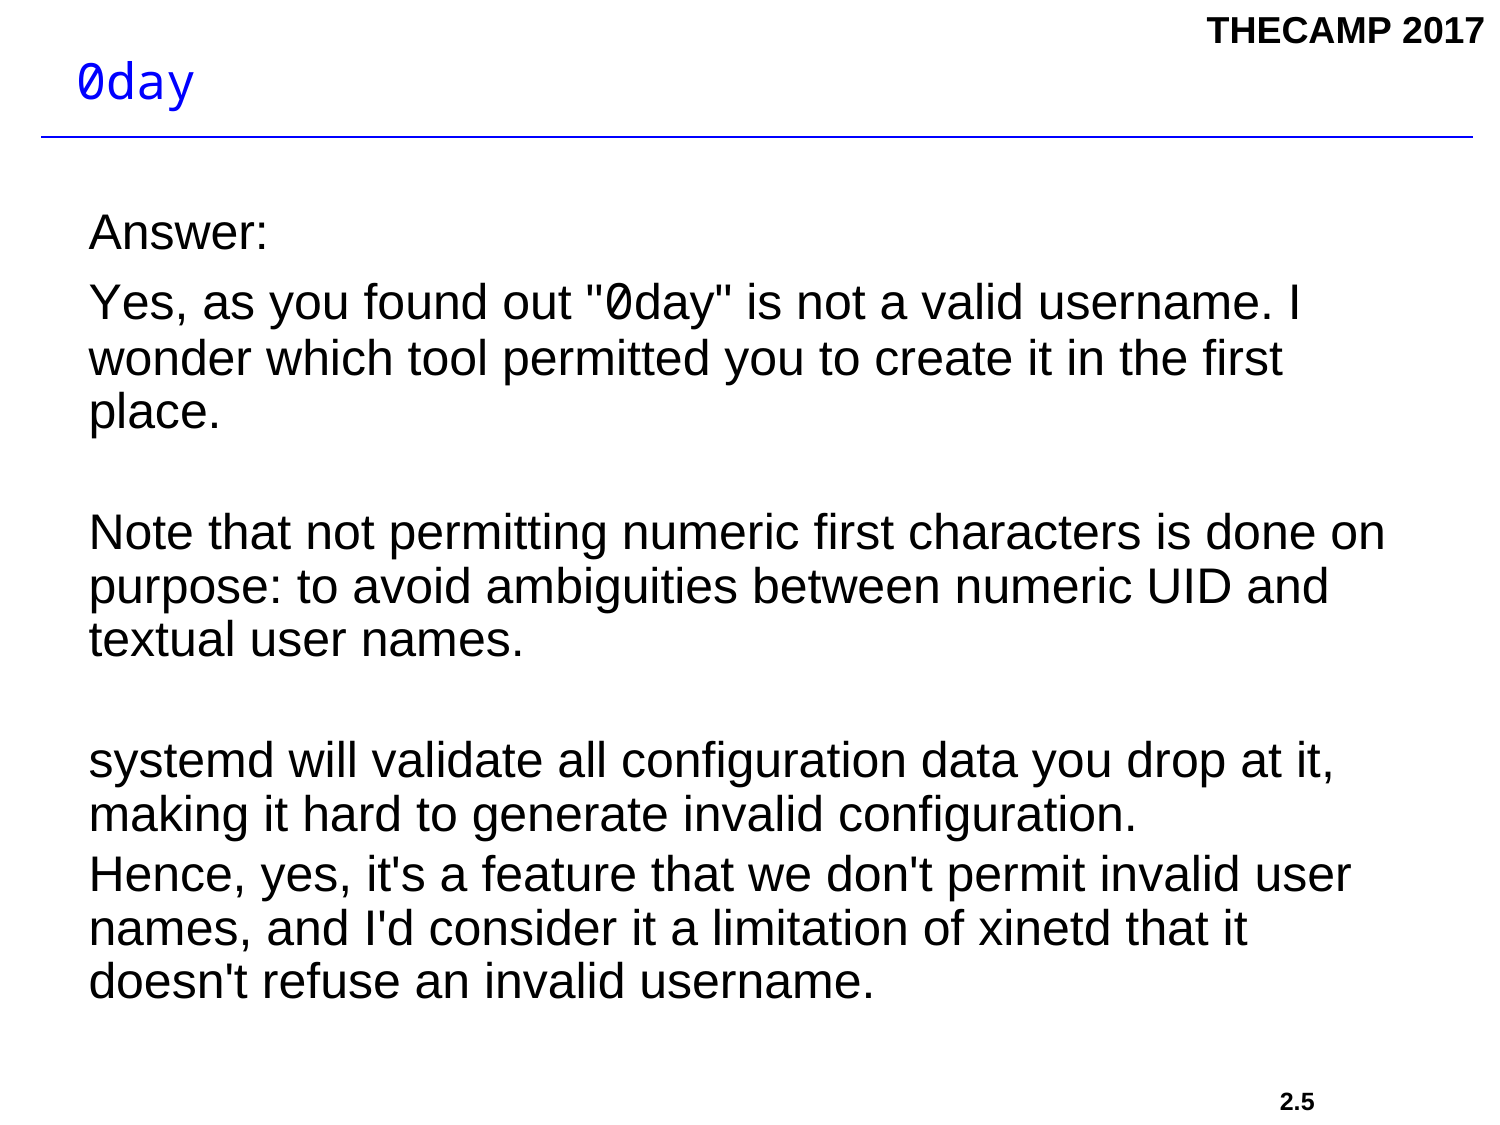

0day
# Answer:
Yes, as you found out "0day" is not a valid username. I wonder which tool permitted you to create it in the first place.
Note that not permitting numeric first characters is done on purpose: to avoid ambiguities between numeric UID and textual user names.
systemd will validate all configuration data you drop at it, making it hard to generate invalid configuration.
Hence, yes, it's a feature that we don't permit invalid user names, and I'd consider it a limitation of xinetd that it doesn't refuse an invalid username.